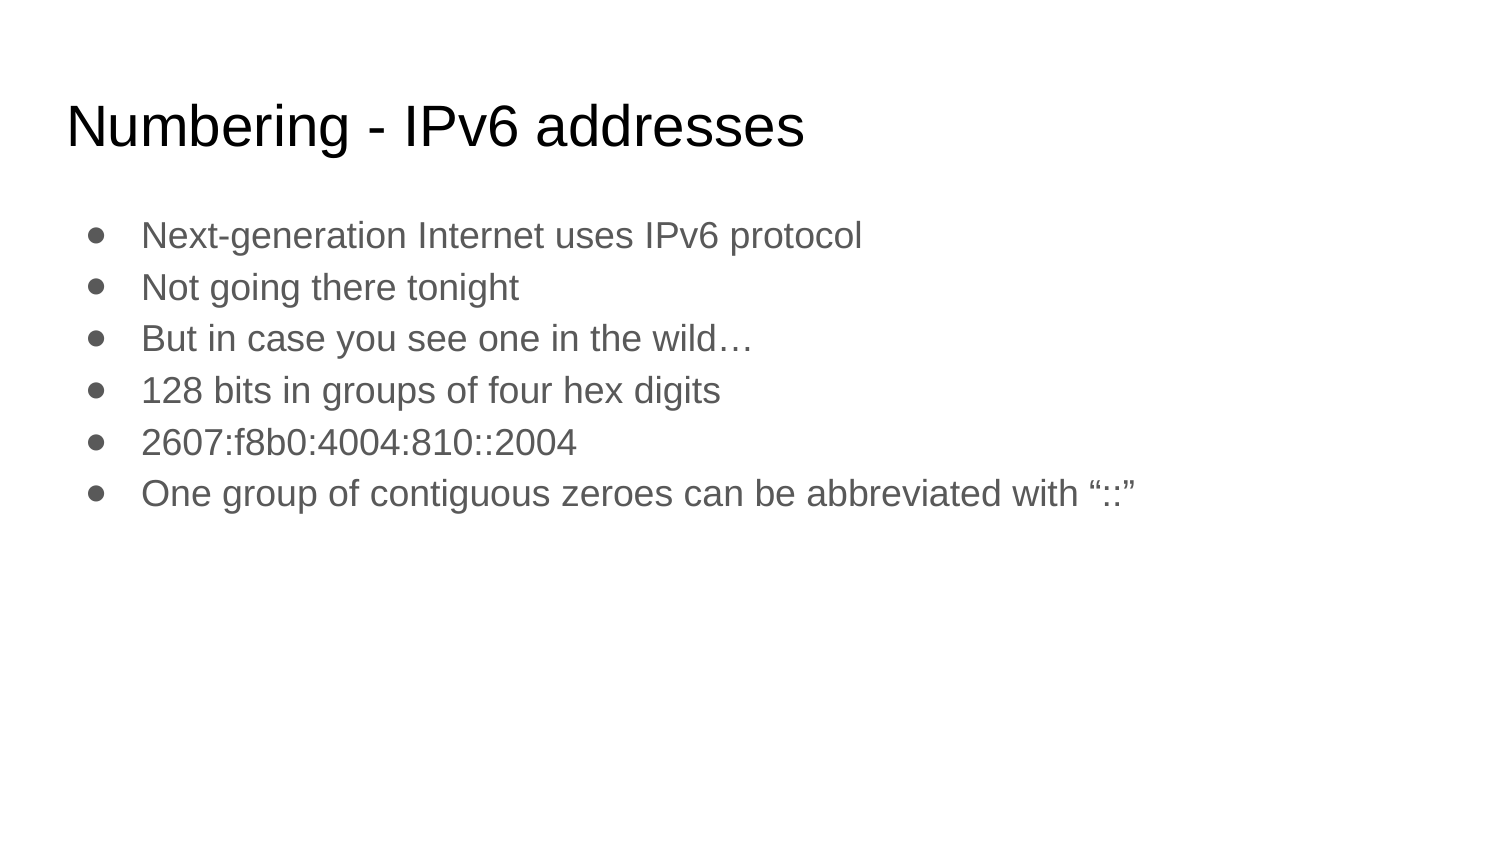

# Numbering - IPv6 addresses
Next-generation Internet uses IPv6 protocol
Not going there tonight
But in case you see one in the wild…
128 bits in groups of four hex digits
2607:f8b0:4004:810::2004
One group of contiguous zeroes can be abbreviated with “::”